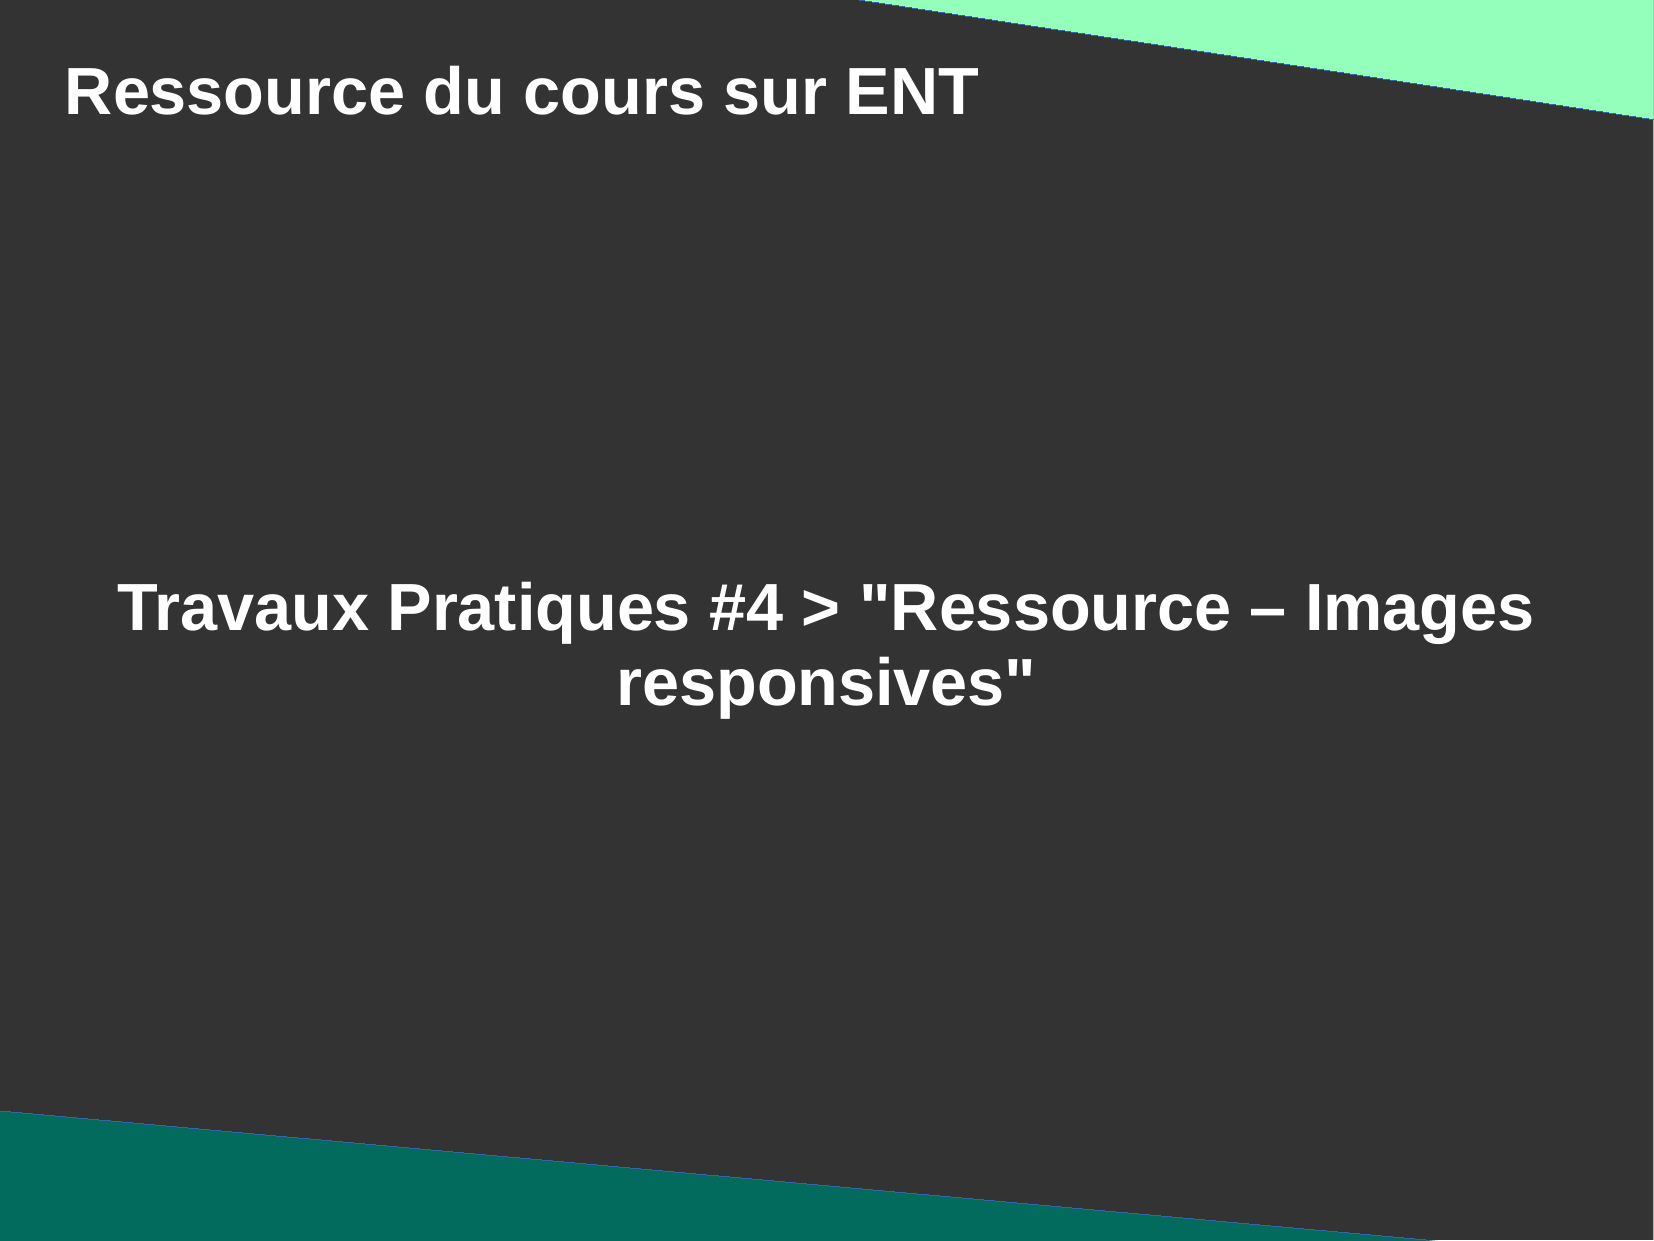

# Ressource du cours sur ENT
Travaux Pratiques #4 > "Ressource – Images responsives"